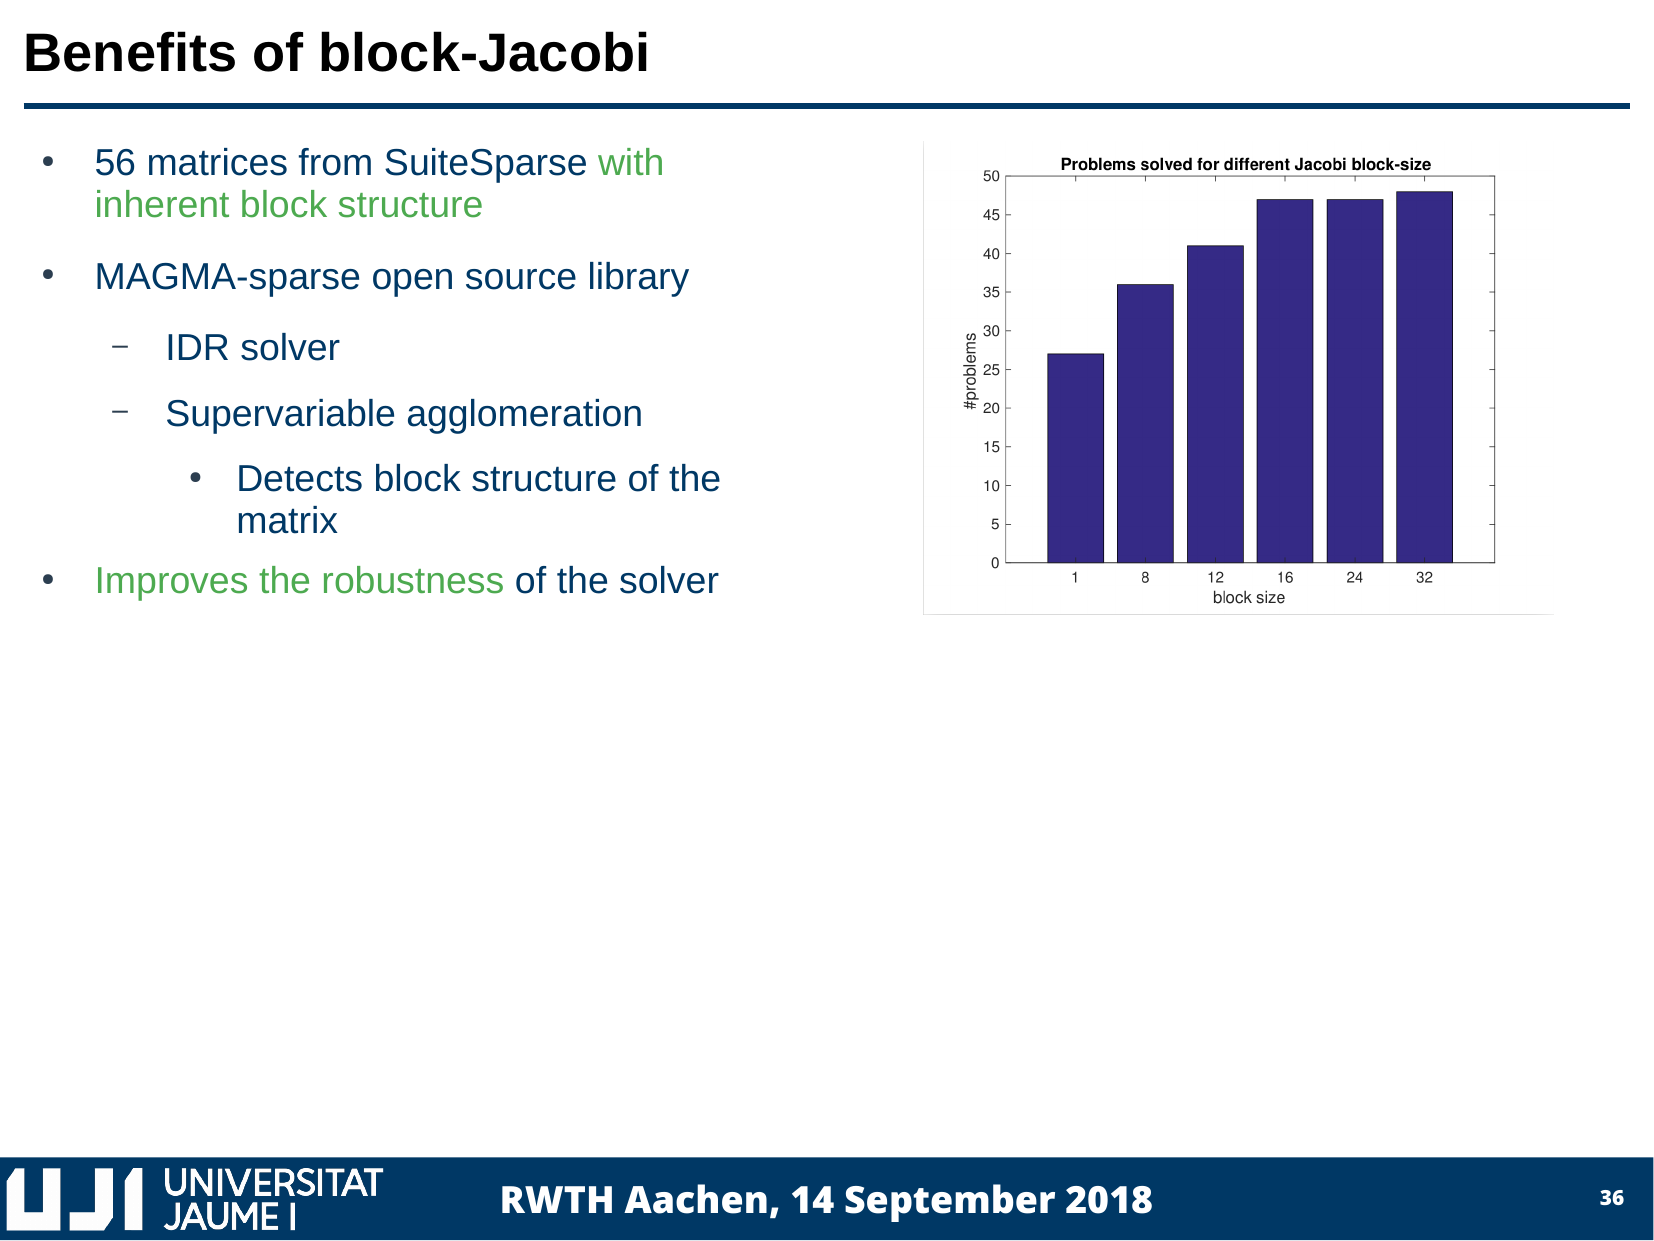

# Benefits of block-Jacobi
56 matrices from SuiteSparse with inherent block structure
MAGMA-sparse open source library
IDR solver
Supervariable agglomeration
Detects block structure of the matrix
Improves the robustness of the solver
RWTH Aachen, 14 September 2018
36